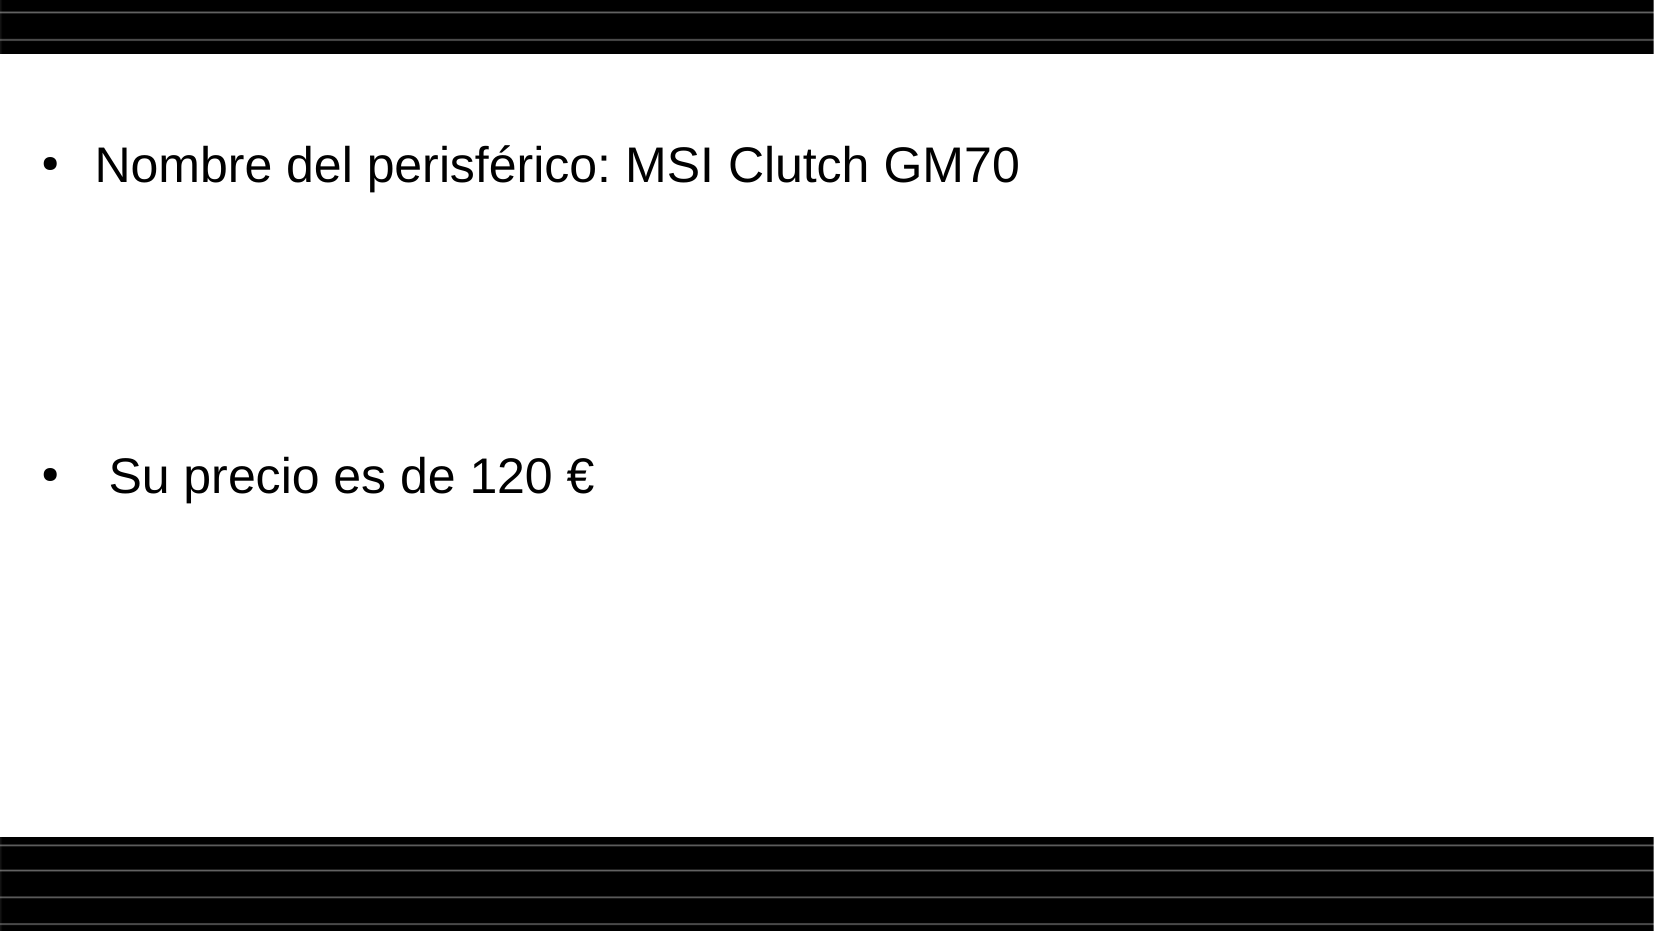

# Nombre del perisférico: MSI Clutch GM70
 Su precio es de 120 €